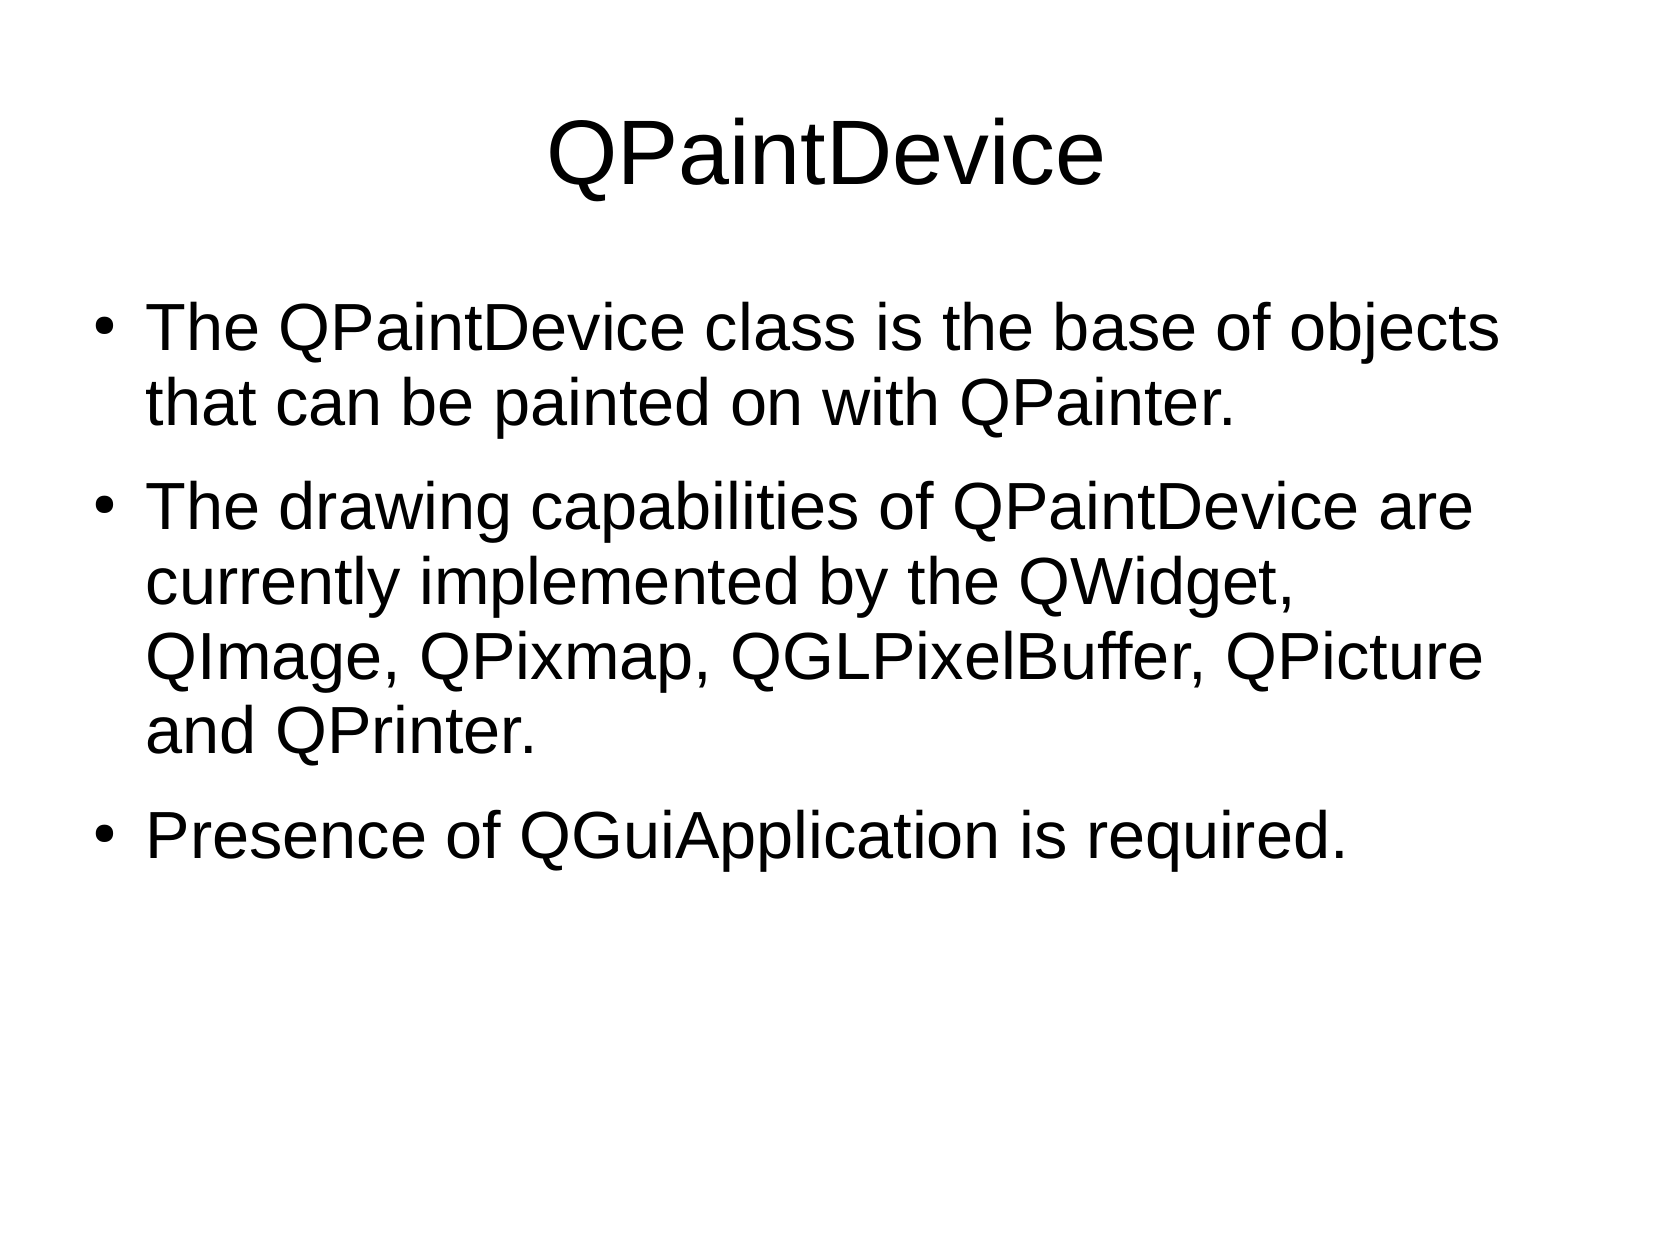

# QPaintDevice
The QPaintDevice class is the base of objects that can be painted on with QPainter.
The drawing capabilities of QPaintDevice are currently implemented by the QWidget, QImage, QPixmap, QGLPixelBuffer, QPicture and QPrinter.
Presence of QGuiApplication is required.